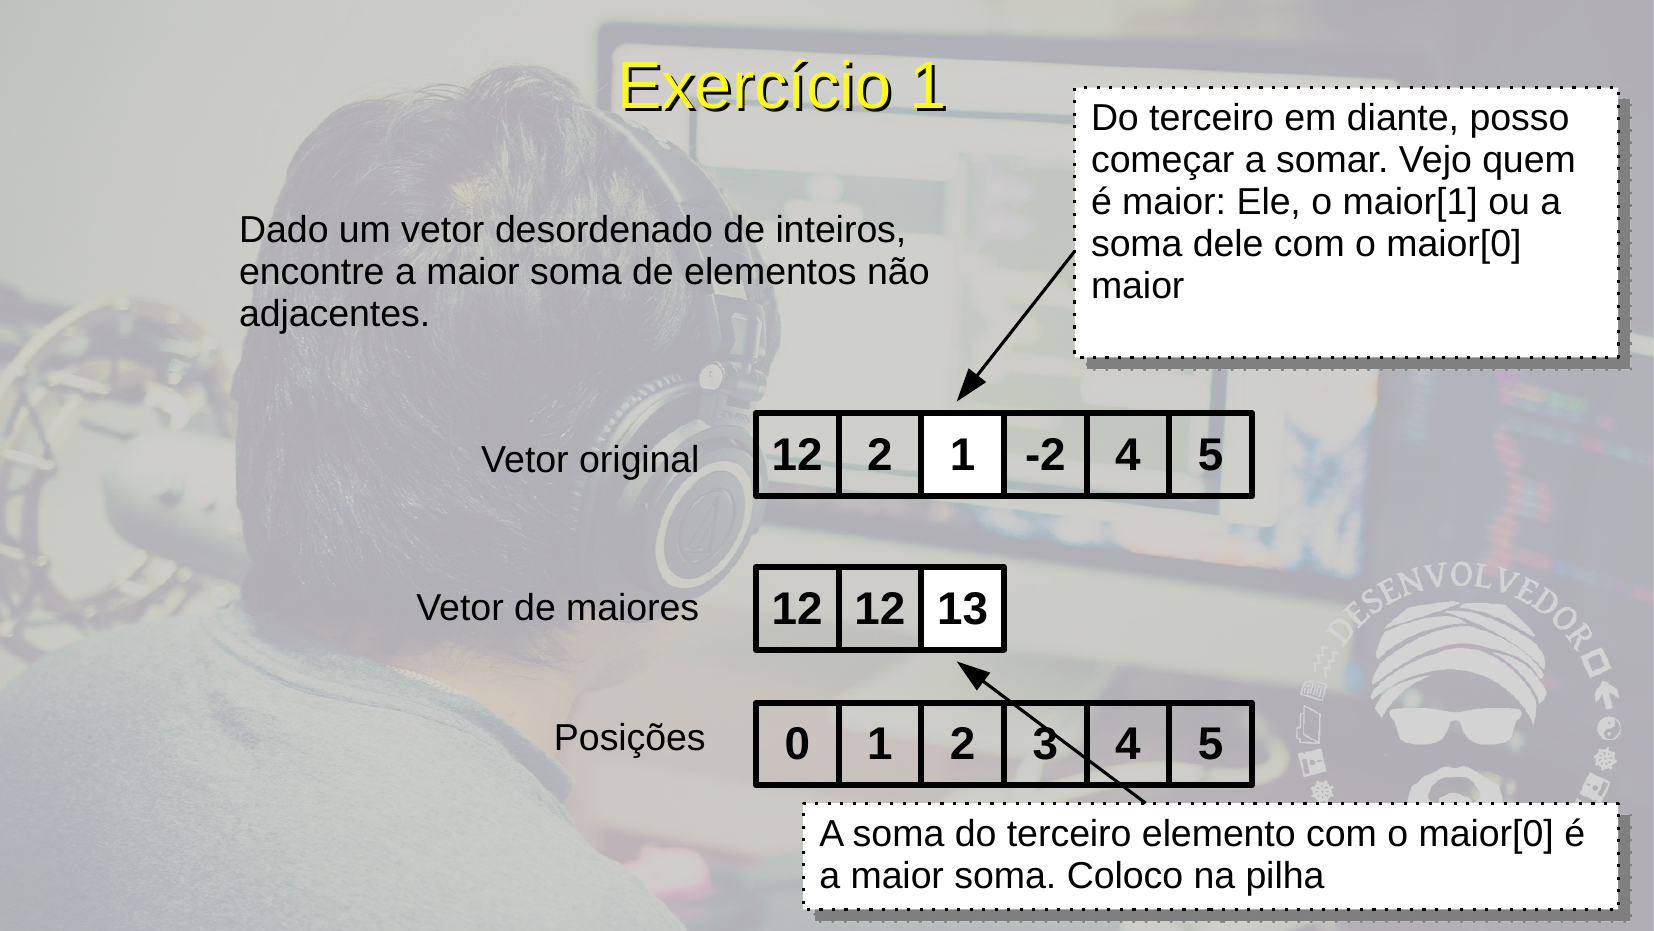

Exercício 1
Do terceiro em diante, posso começar a somar. Vejo quem é maior: Ele, o maior[1] ou a soma dele com o maior[0] maior
Dado um vetor desordenado de inteiros, encontre a maior soma de elementos não adjacentes.
12
2
1
-2
4
5
Vetor original
12
12
13
Vetor de maiores
0
1
2
3
4
5
Posições
A soma do terceiro elemento com o maior[0] é a maior soma. Coloco na pilha